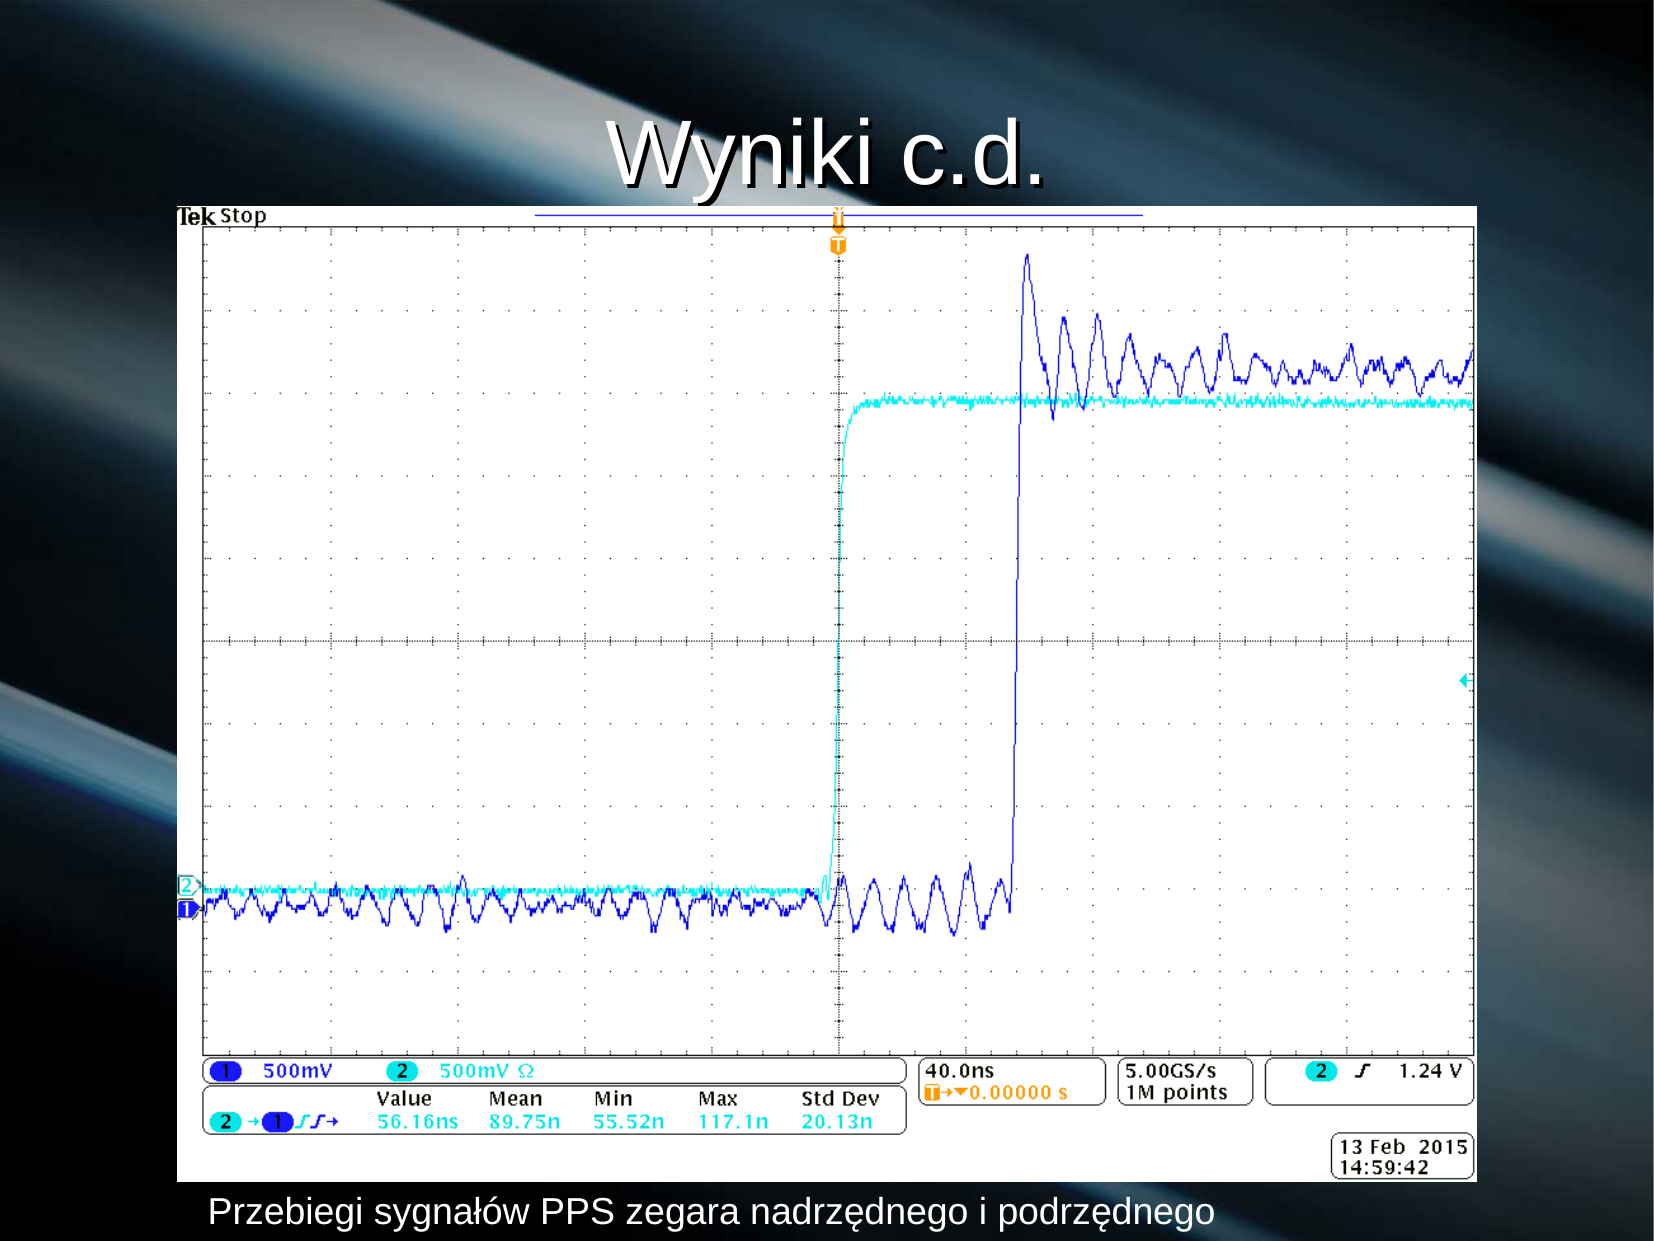

# Wyniki c.d.
Przebiegi sygnałów PPS zegara nadrzędnego i podrzędnego